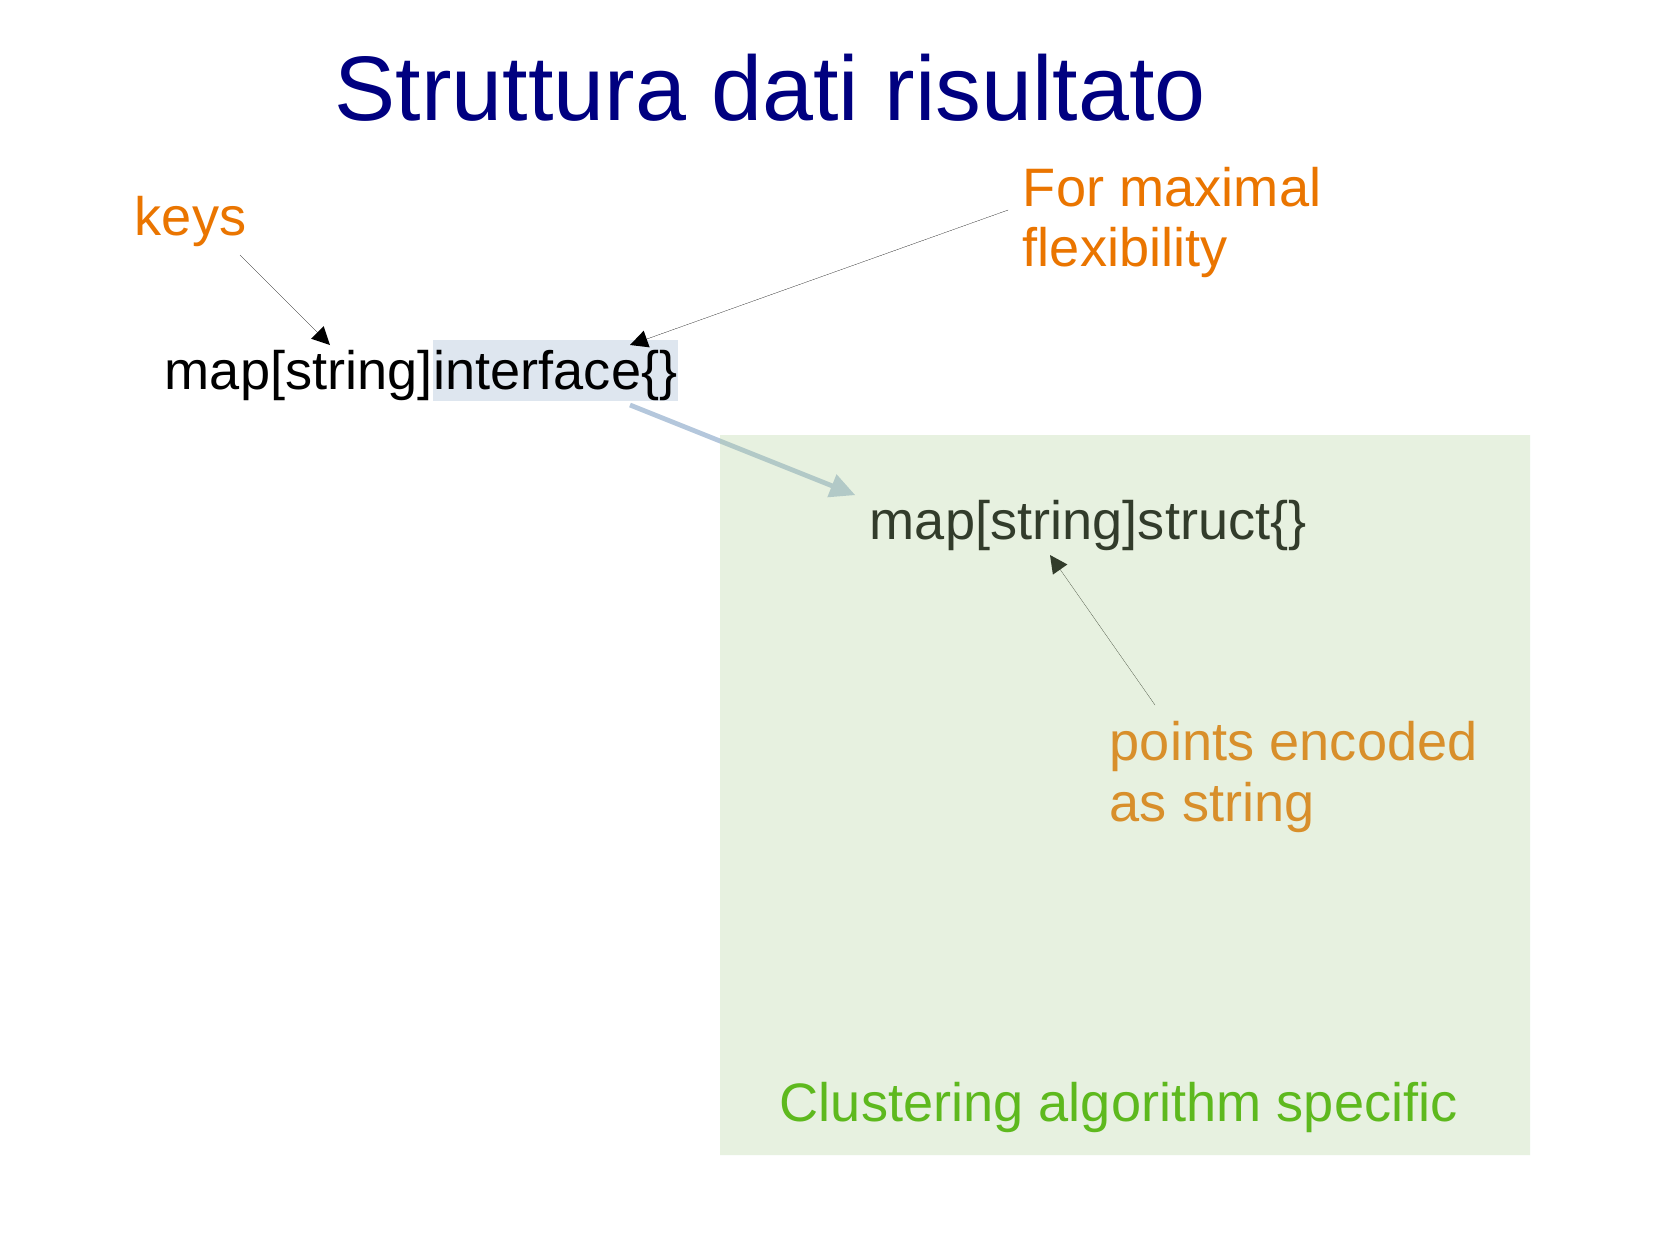

# Struttura dati risultato
For maximal flexibility
keys
map[string]interface{}
map[string]struct{}
points encoded as string
Clustering algorithm specific